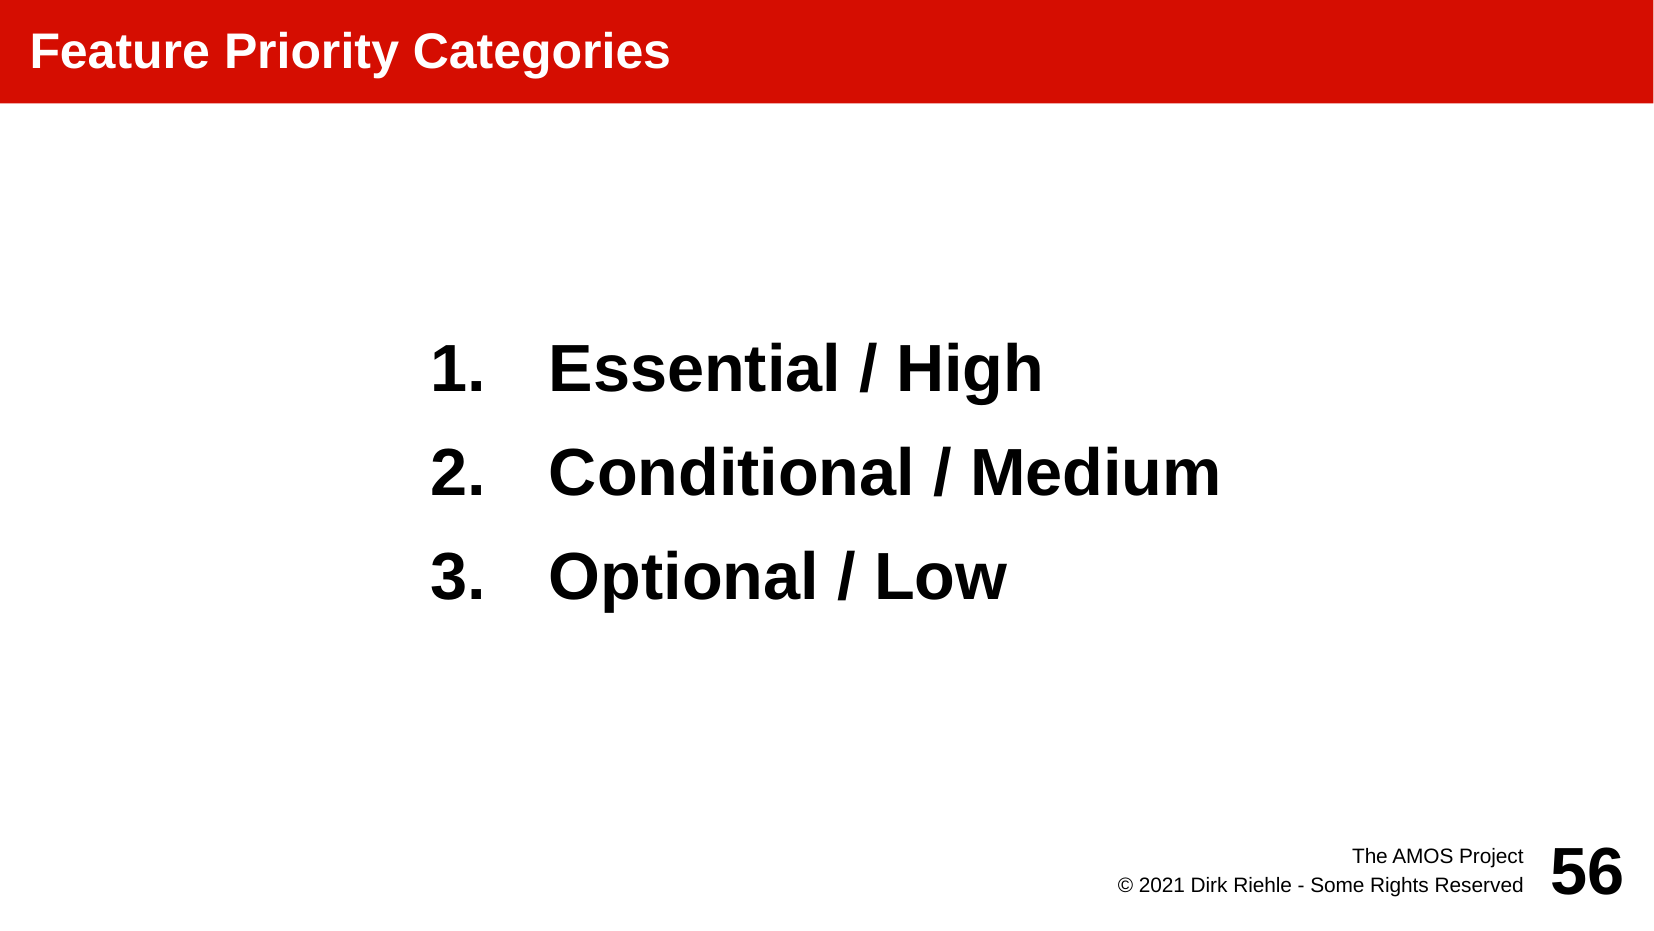

# Feature Priority Categories
Essential / High
Conditional / Medium
Optional / Low
The AMOS Project
56
© 2021 Dirk Riehle - Some Rights Reserved